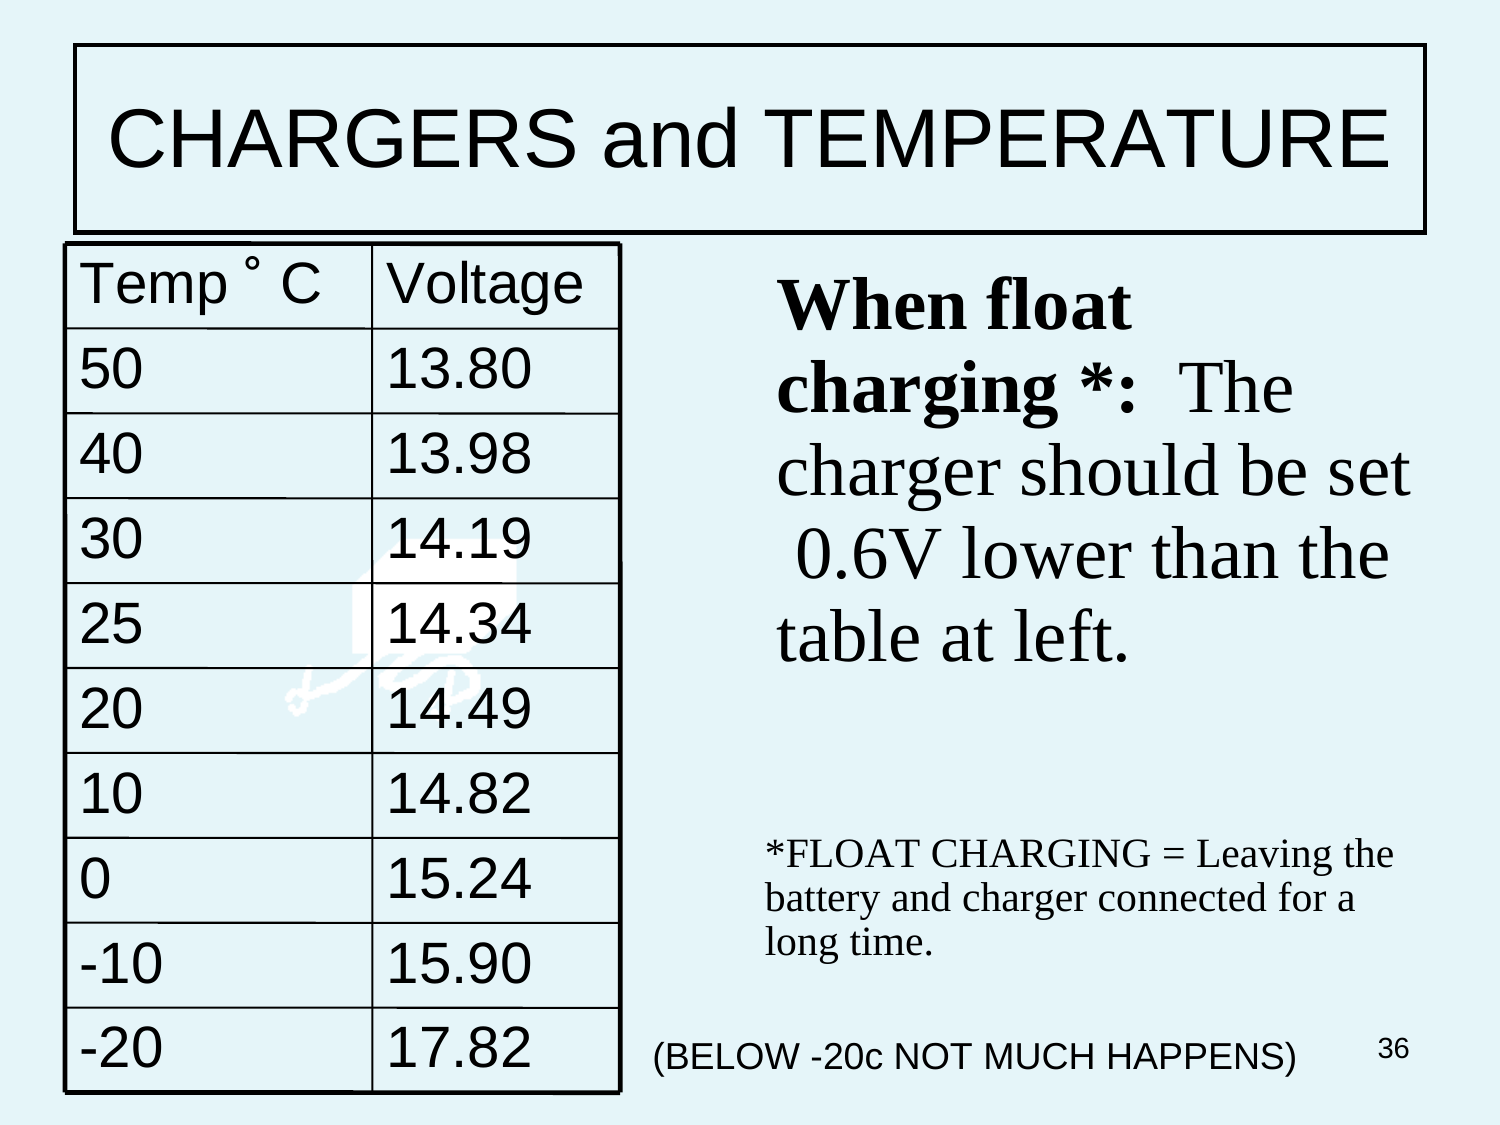

# CHARGERS and TEMPERATURE
Temp ˚ C
Voltage
50
13.80
40
13.98
30
14.19
25
14.34
20
14.49
10
14.82
0
15.24
-10
15.90
-20
17.82
When float charging *: The charger should be set 0.6V lower than the table at left.
*FLOAT CHARGING = Leaving the battery and charger connected for a long time.
36
(BELOW -20c NOT MUCH HAPPENS)